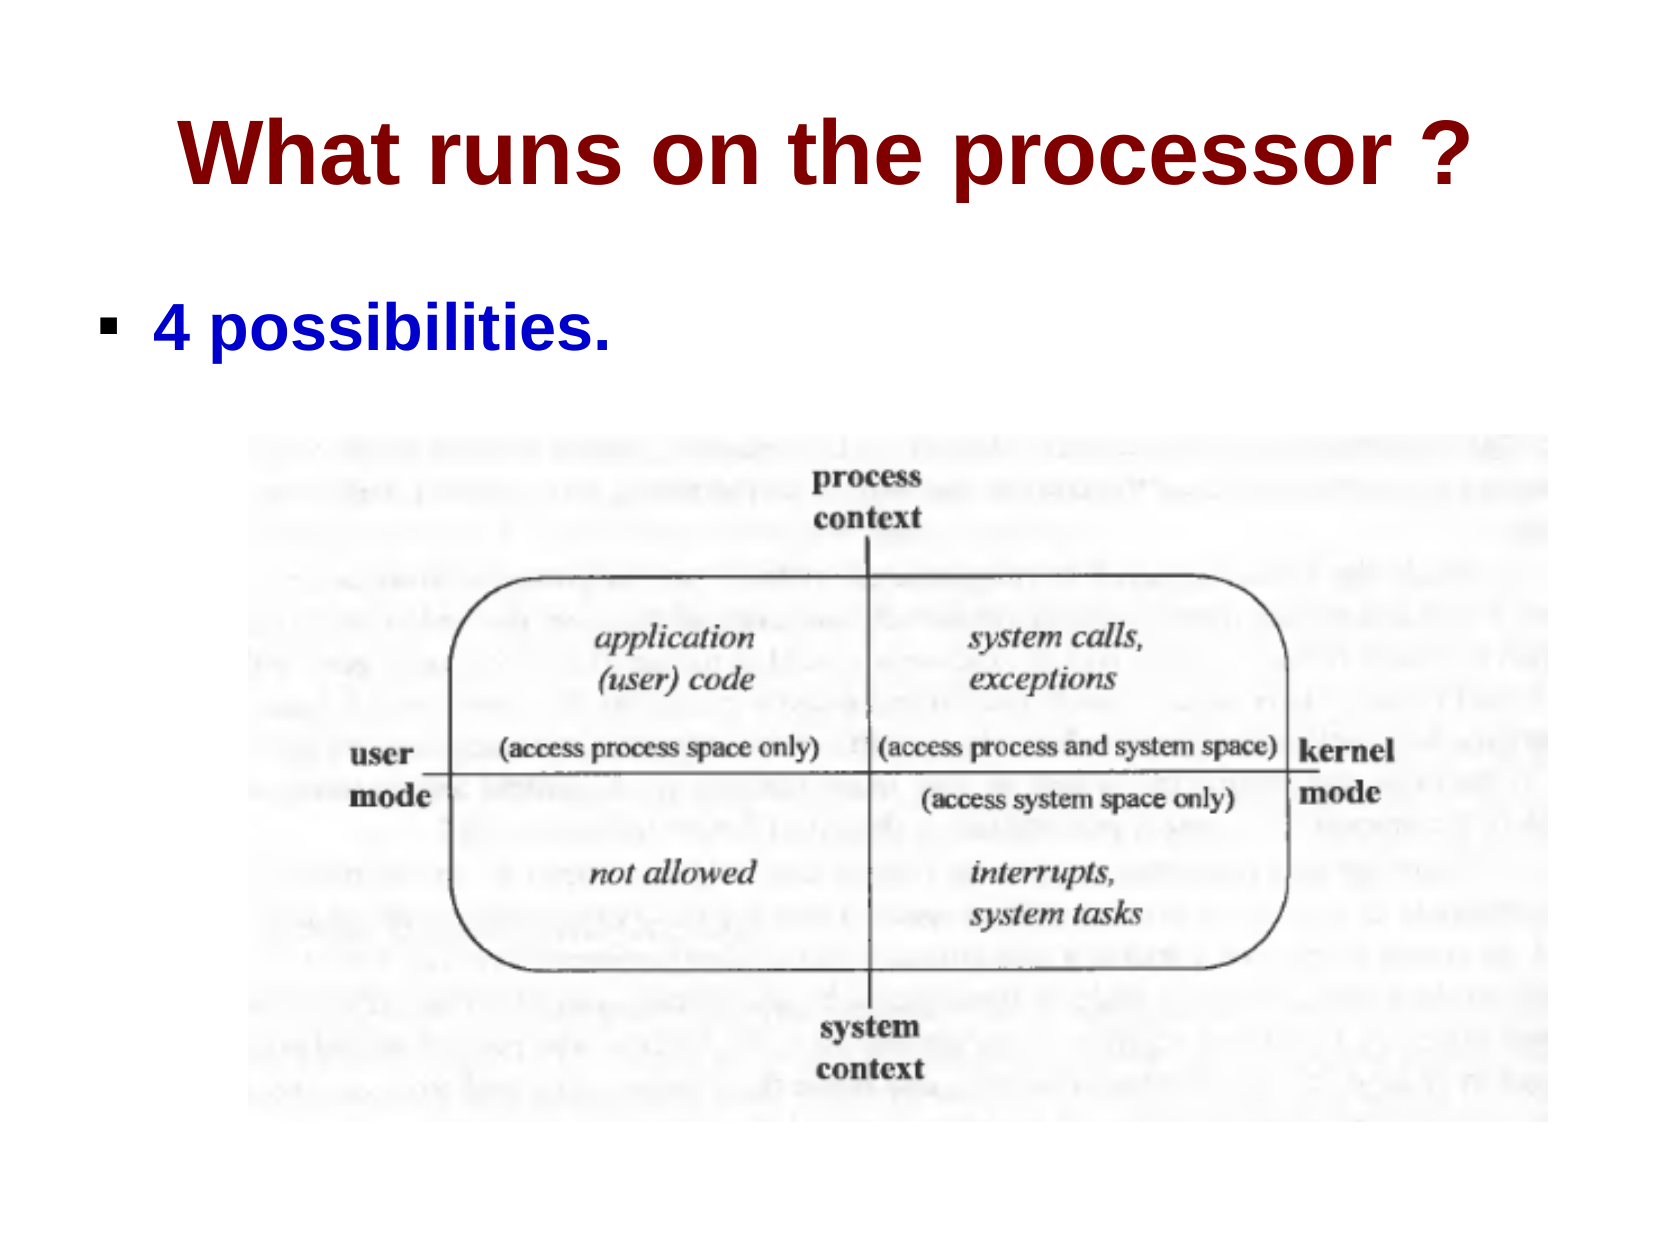

# What runs on the processor ?
4 possibilities.